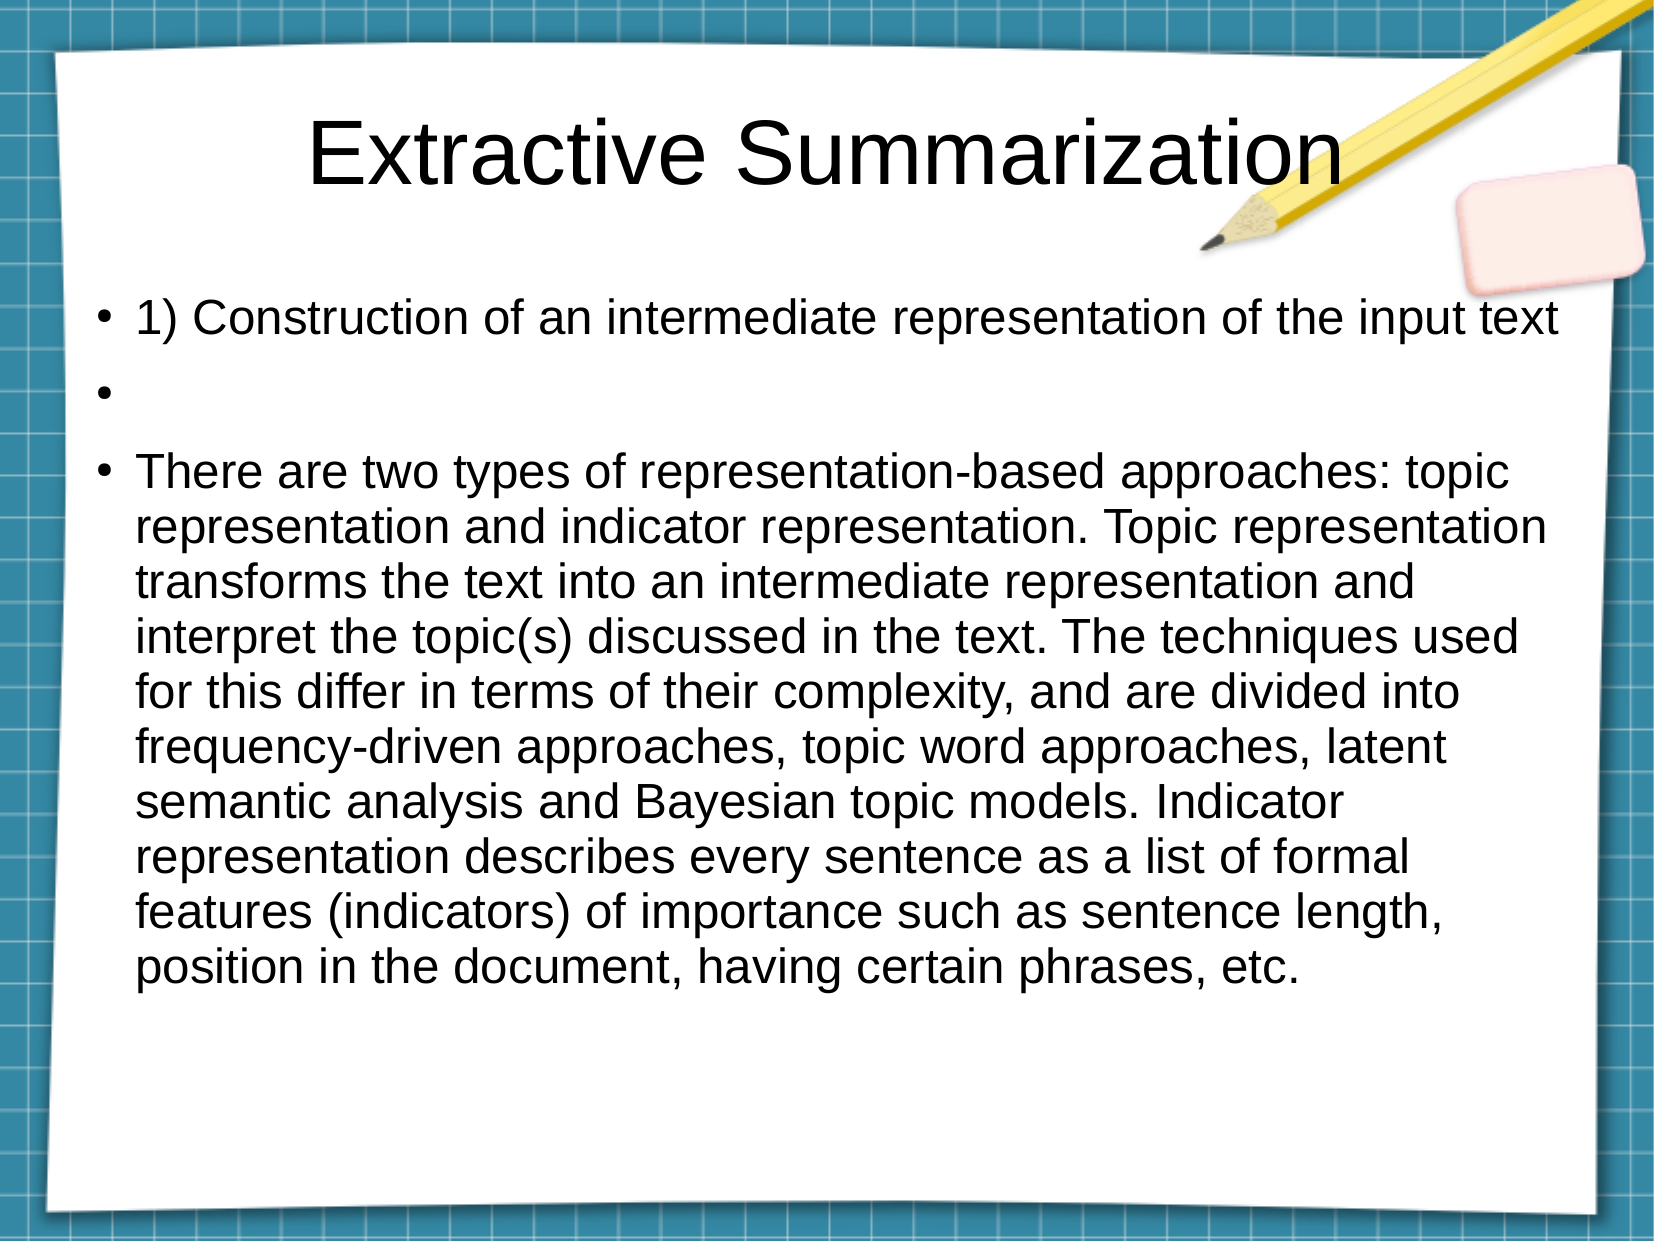

# Extractive Summarization
1) Construction of an intermediate representation of the input text
There are two types of representation-based approaches: topic representation and indicator representation. Topic representation transforms the text into an intermediate representation and interpret the topic(s) discussed in the text. The techniques used for this differ in terms of their complexity, and are divided into frequency-driven approaches, topic word approaches, latent semantic analysis and Bayesian topic models. Indicator representation describes every sentence as a list of formal features (indicators) of importance such as sentence length, position in the document, having certain phrases, etc.